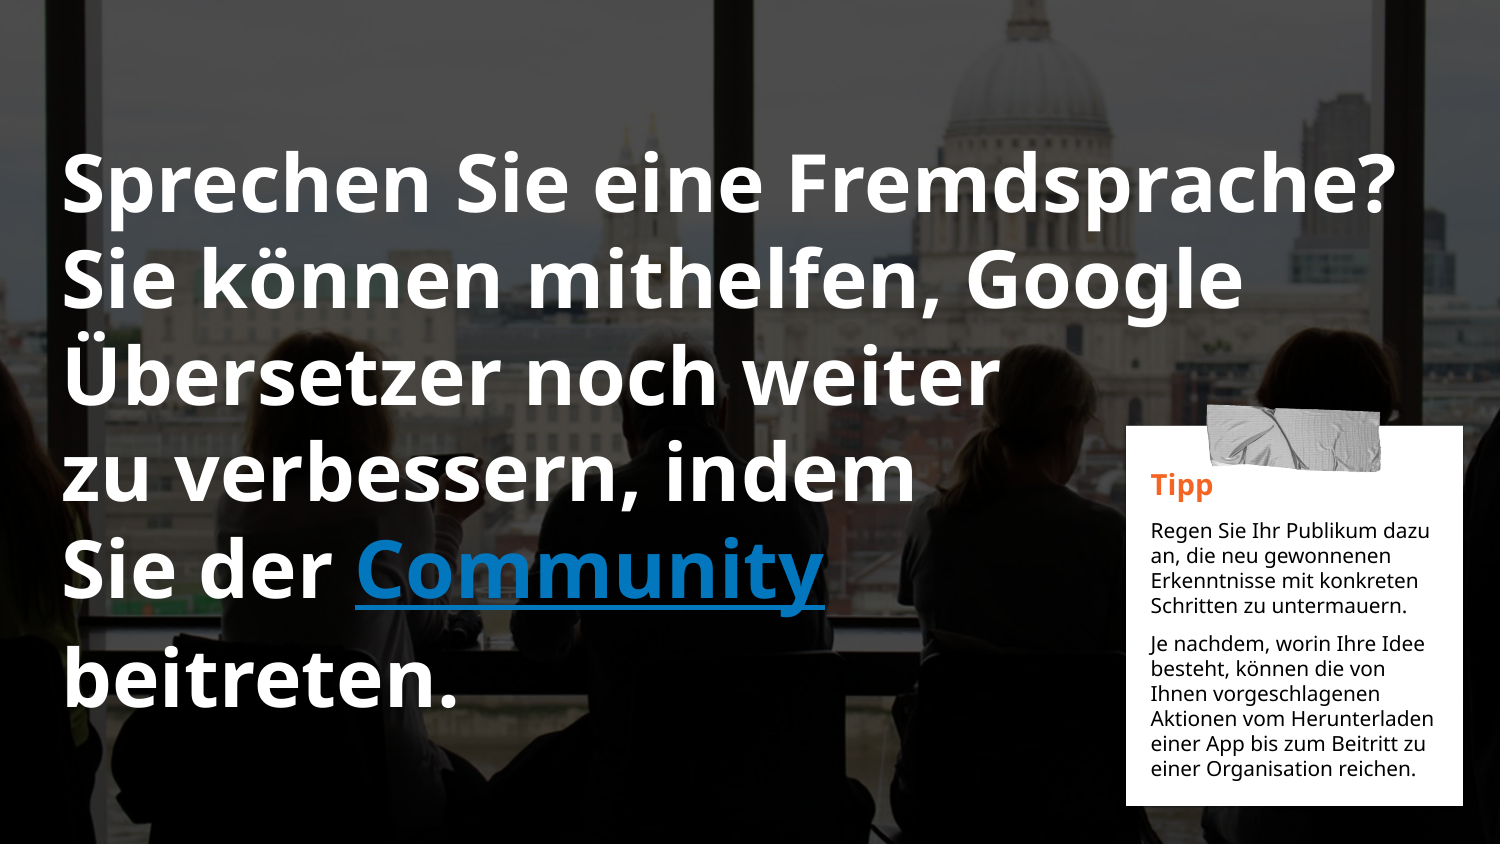

# Sprechen Sie eine Fremdsprache? Sie können mithelfen, Google Übersetzer noch weiter zu verbessern, indem Sie der Community beitreten.
Tipp
Regen Sie Ihr Publikum dazu an, die neu gewonnenen Erkenntnisse mit konkreten Schritten zu untermauern.
Je nachdem, worin Ihre Idee besteht, können die von Ihnen vorgeschlagenen Aktionen vom Herunterladen einer App bis zum Beitritt zu einer Organisation reichen.